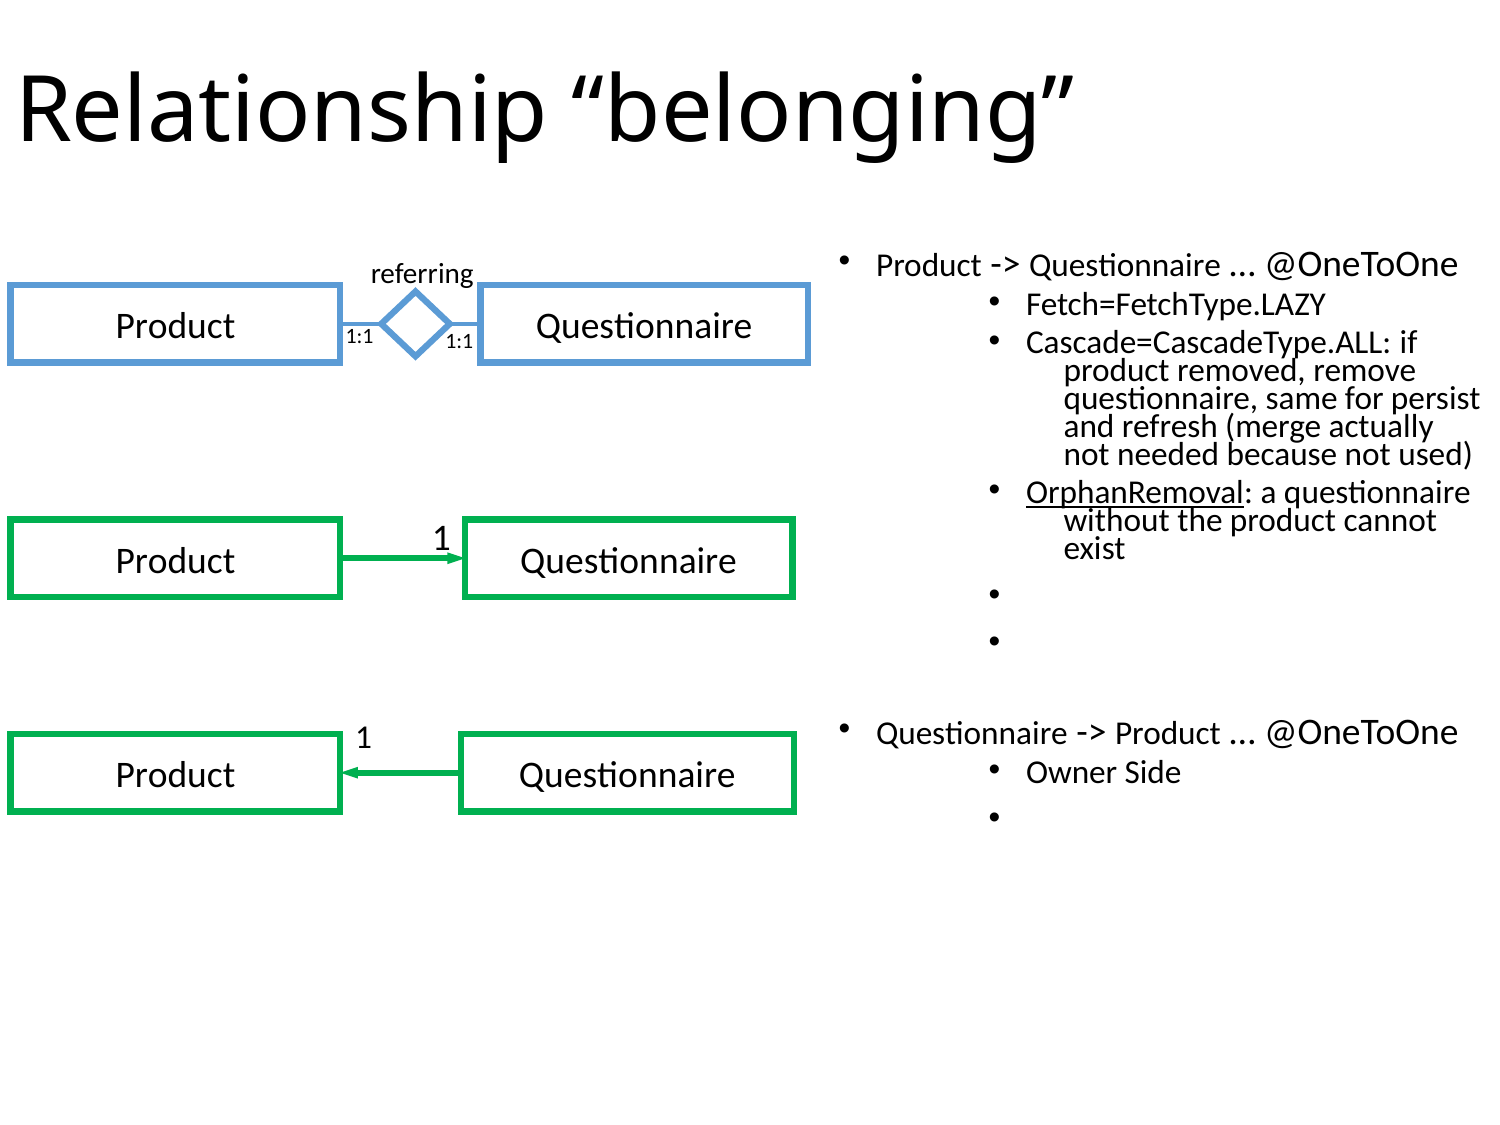

# Relationship “belonging”
Product -> Questionnaire … @OneToOne
Fetch=FetchType.LAZY
Cascade=CascadeType.ALL: if product removed, remove questionnaire, same for persist and refresh (merge actually not needed because not used)
OrphanRemoval: a questionnaire without the product cannot exist
Questionnaire -> Product … @OneToOne
Owner Side
referring
Product
Questionnaire
1:1
1:1
1
Product
Questionnaire
1
Product
Questionnaire